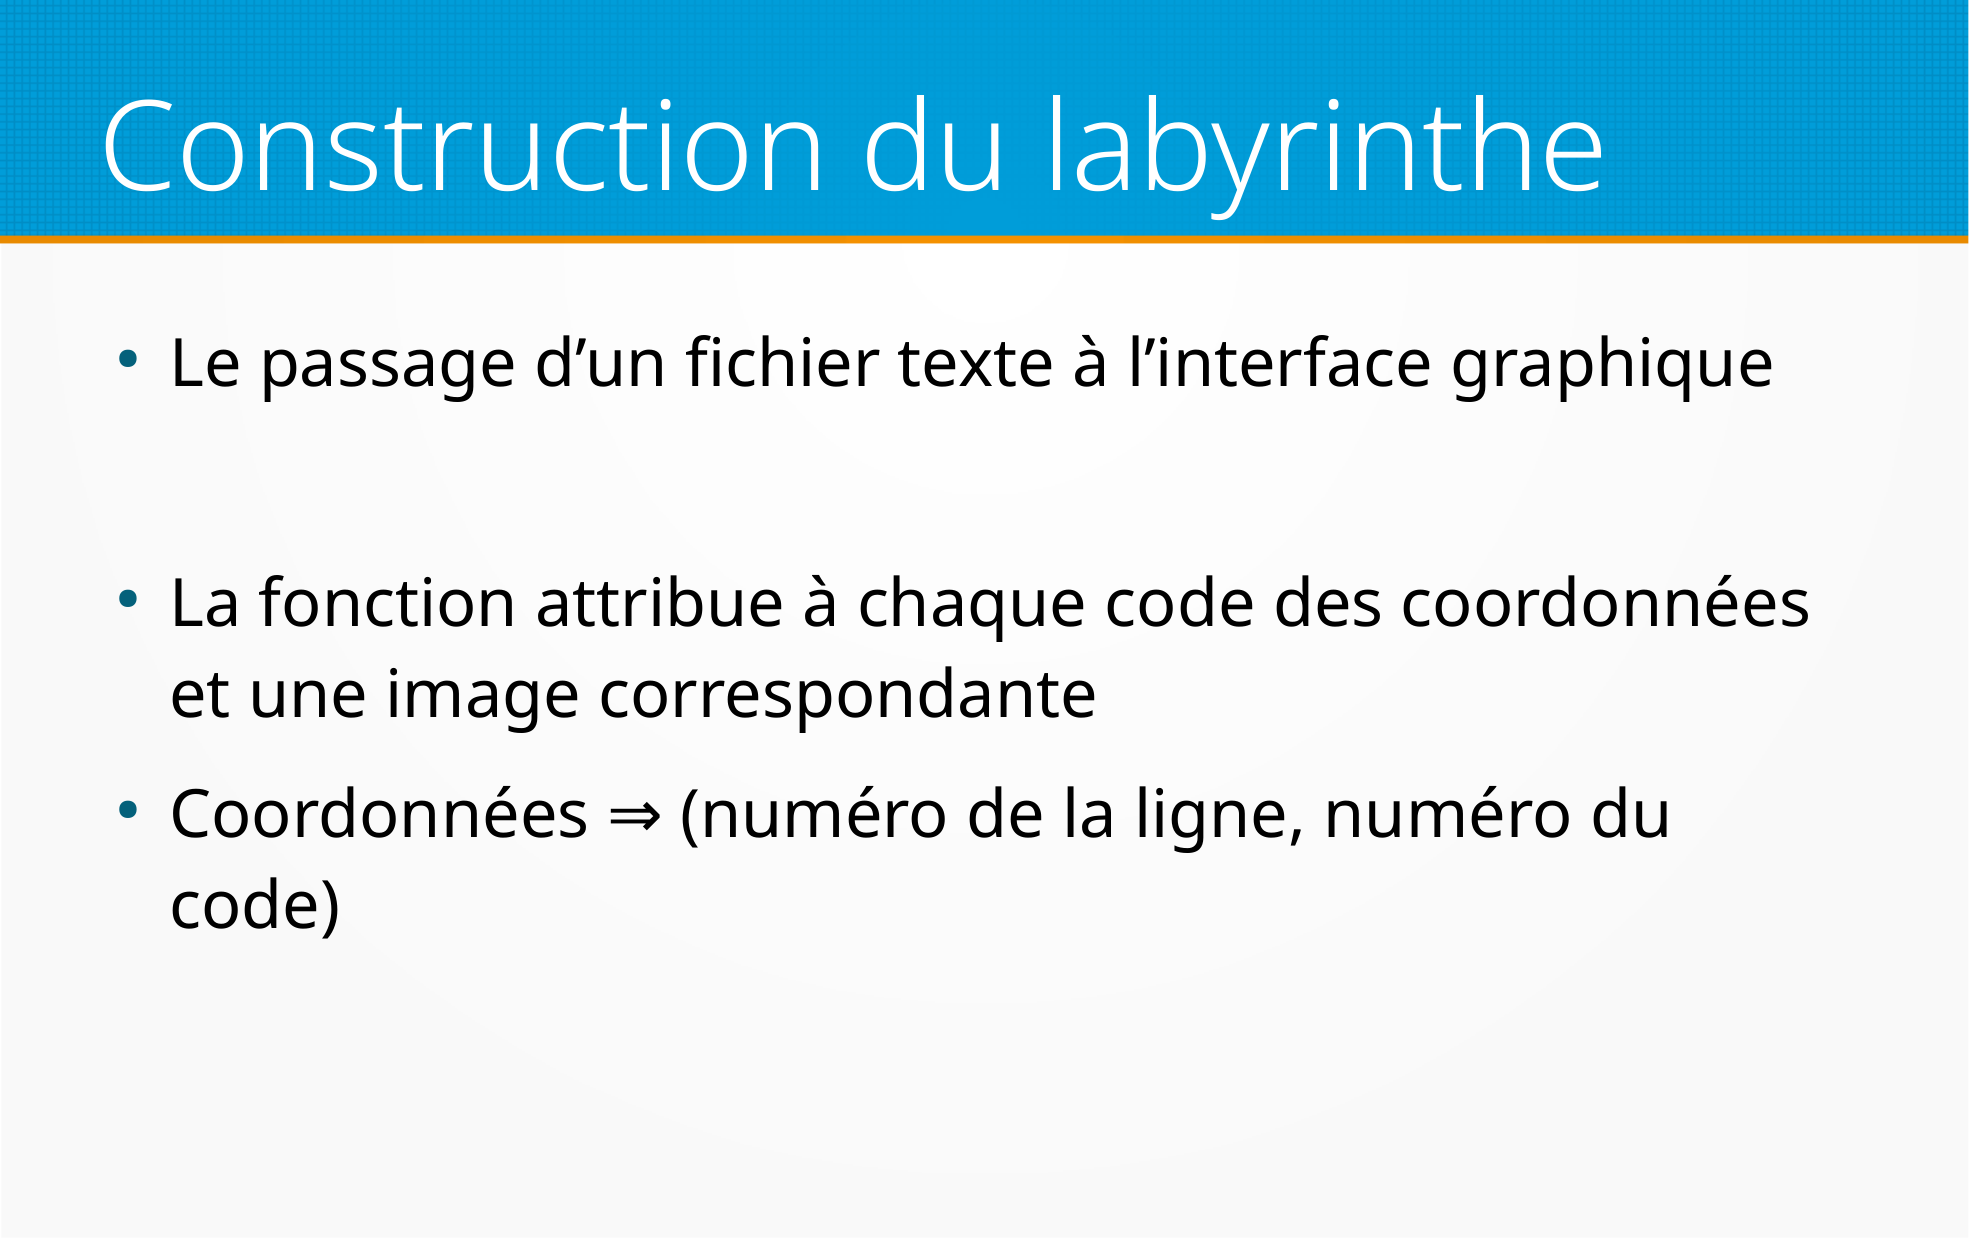

# Construction du labyrinthe
Le passage d’un fichier texte à l’interface graphique
La fonction attribue à chaque code des coordonnées et une image correspondante
Coordonnées ⇒ (numéro de la ligne, numéro du code)